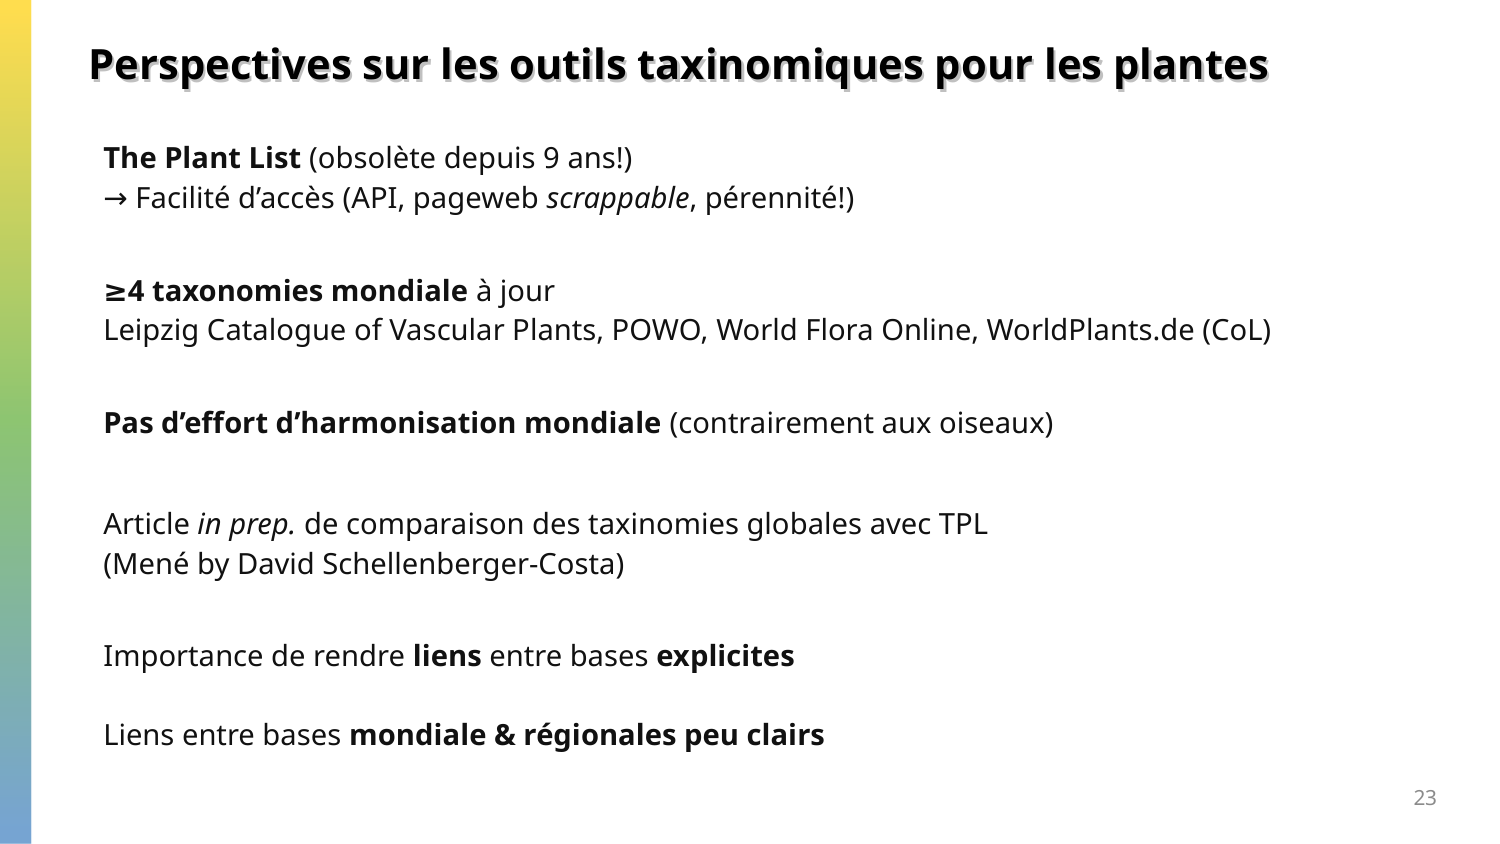

# Perspectives sur les outils taxinomiques pour les plantes
The Plant List (obsolète depuis 9 ans!)
→ Facilité d’accès (API, pageweb scrappable, pérennité!)
≥4 taxonomies mondiale à jour
Leipzig Catalogue of Vascular Plants, POWO, World Flora Online, WorldPlants.de (CoL)
Pas d’effort d’harmonisation mondiale (contrairement aux oiseaux)
Article in prep. de comparaison des taxinomies globales avec TPL
(Mené by David Schellenberger-Costa)
Importance de rendre liens entre bases explicites
Liens entre bases mondiale & régionales peu clairs